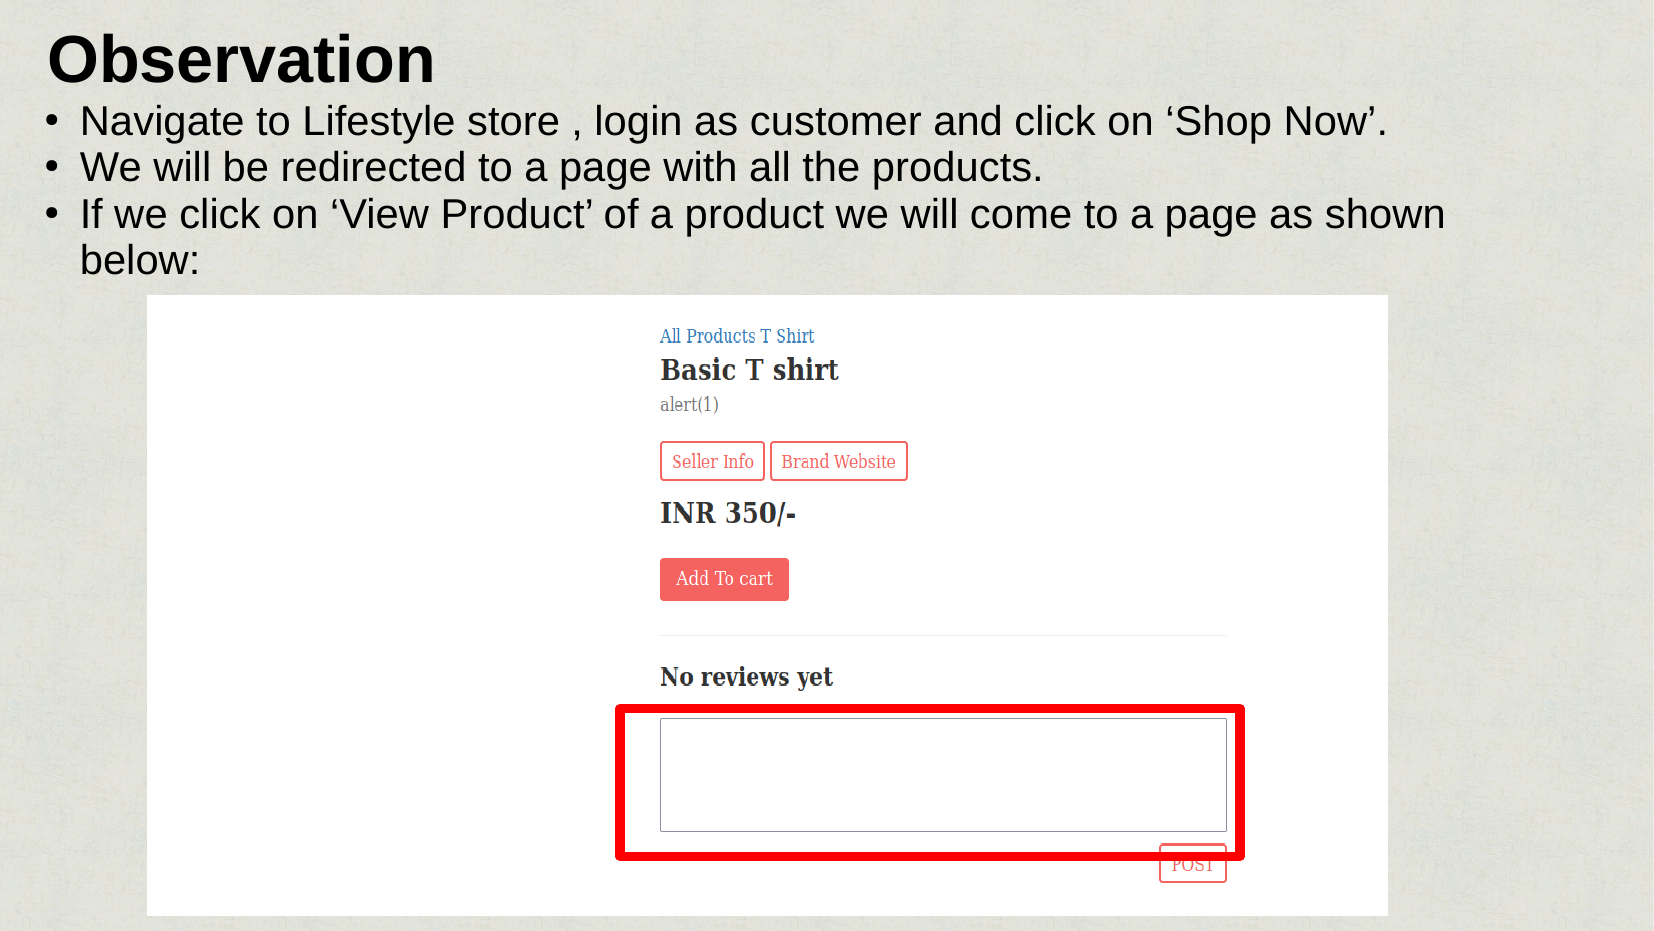

# Observation
Navigate to Lifestyle store , login as customer and click on ‘Shop Now’.
We will be redirected to a page with all the products.
If we click on ‘View Product’ of a product we will come to a page as shown below: